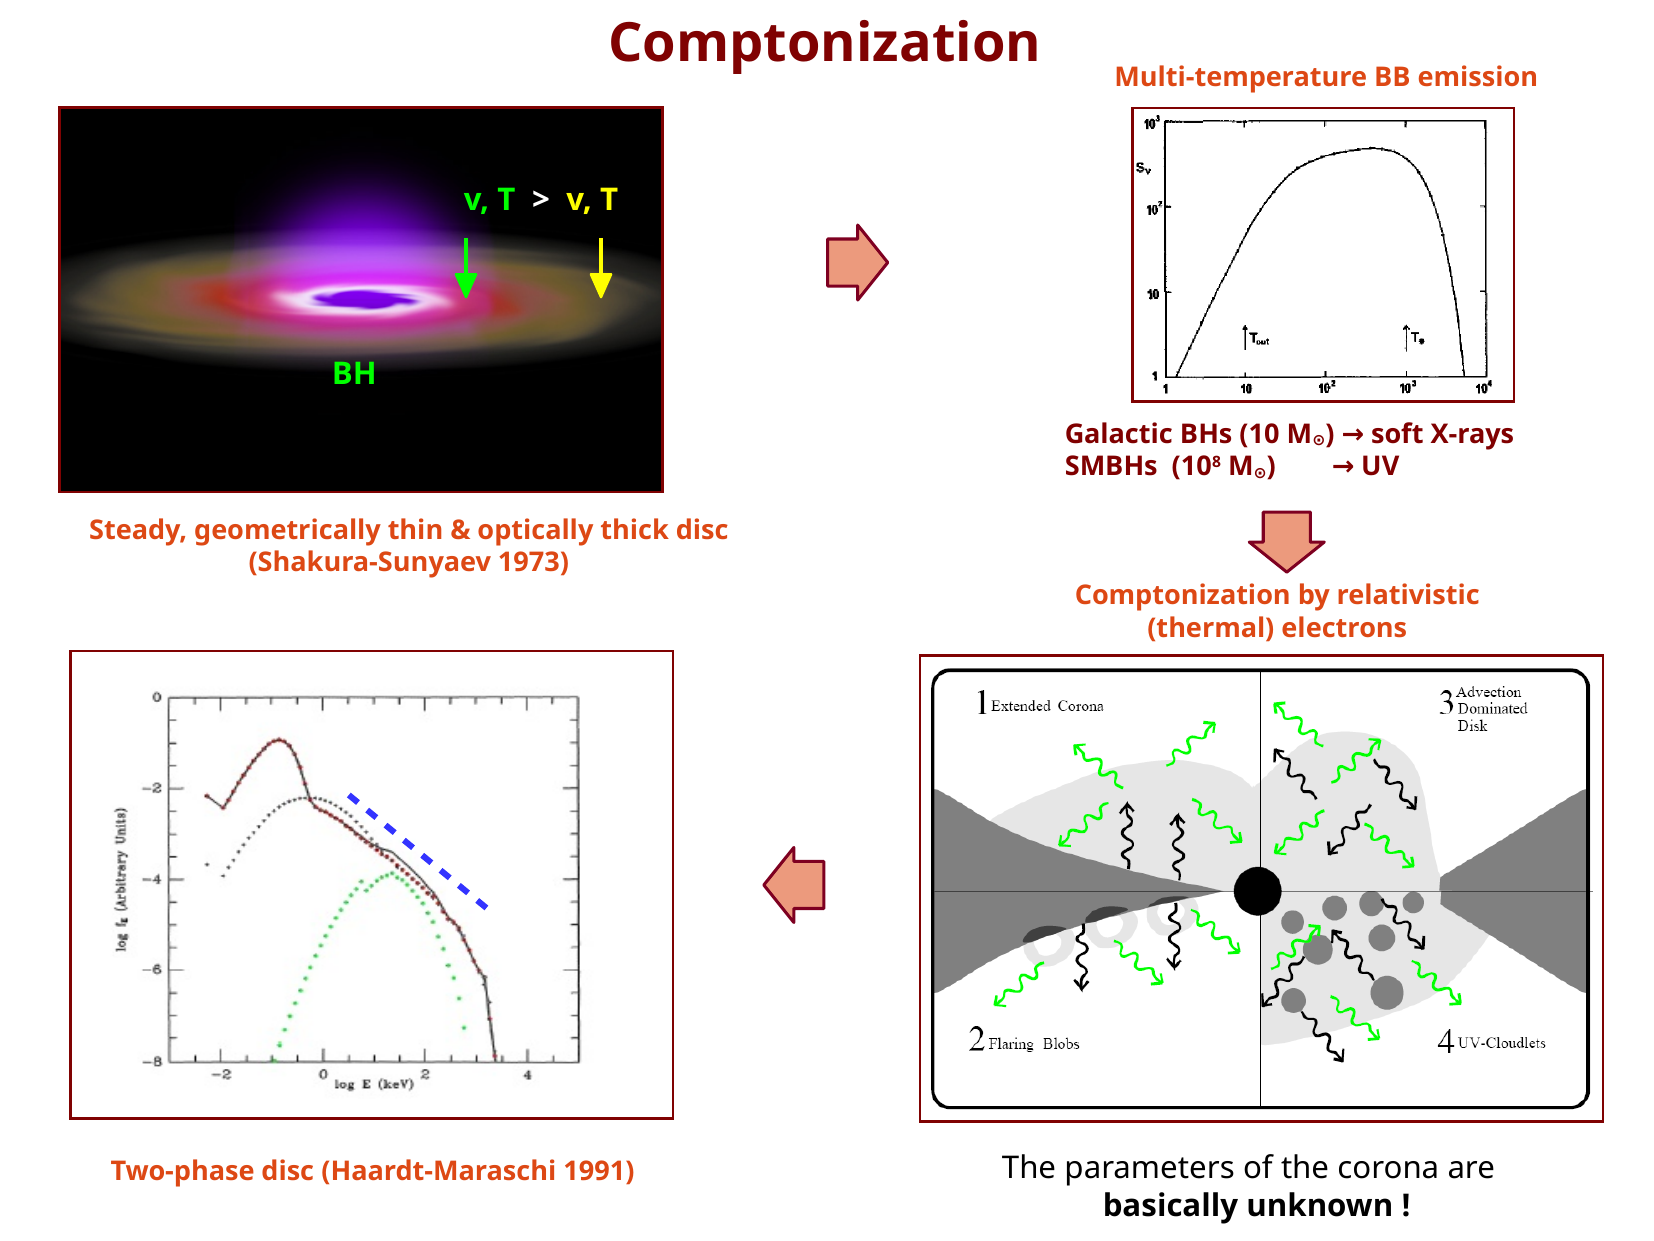

Comptonization
Multi-temperature BB emission
v, T > v, T
BH
Galactic BHs (10 M⊙) → soft X-rays
SMBHs (108 M⊙) → UV
Steady, geometrically thin & optically thick disc
(Shakura-Sunyaev 1973)
Comptonization by relativistic (thermal) electrons
The parameters of the corona are
 basically unknown !
Two-phase disc (Haardt-Maraschi 1991)